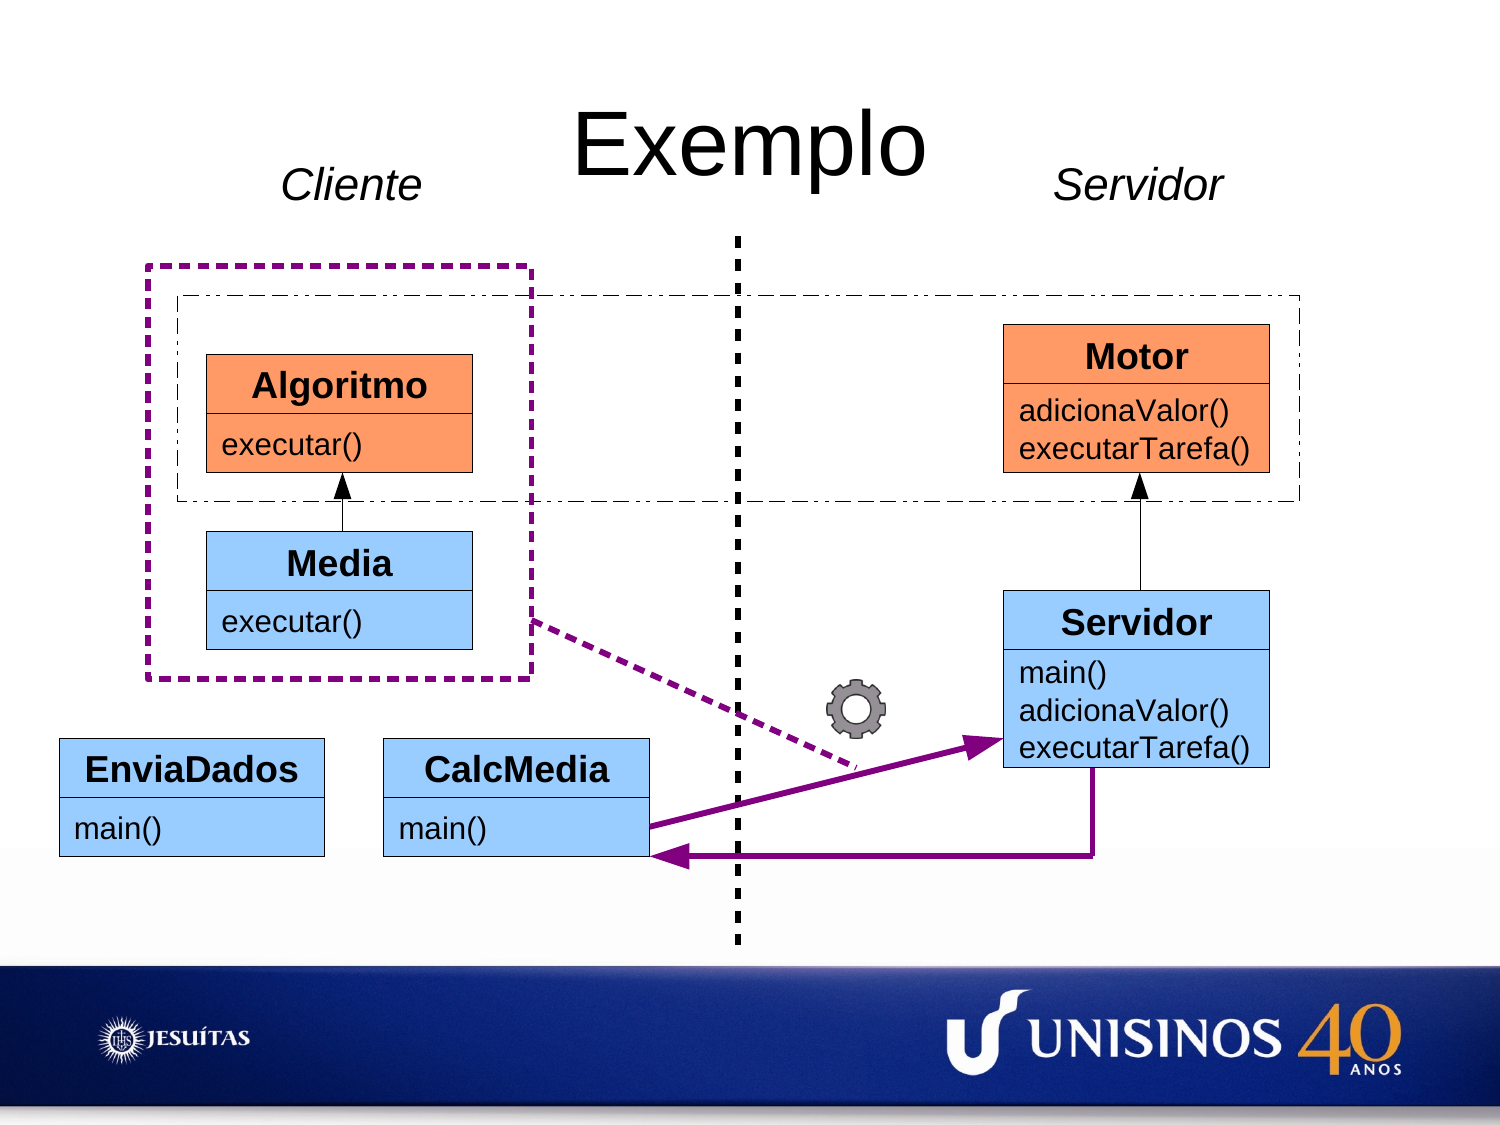

# Exemplo
Cliente
Servidor
Motor
Algoritmo
adicionaValor()
executarTarefa()
executar()
Media
executar()
Servidor
main()
adicionaValor()
executarTarefa()
EnviaDados
CalcMedia
main()
main()
17